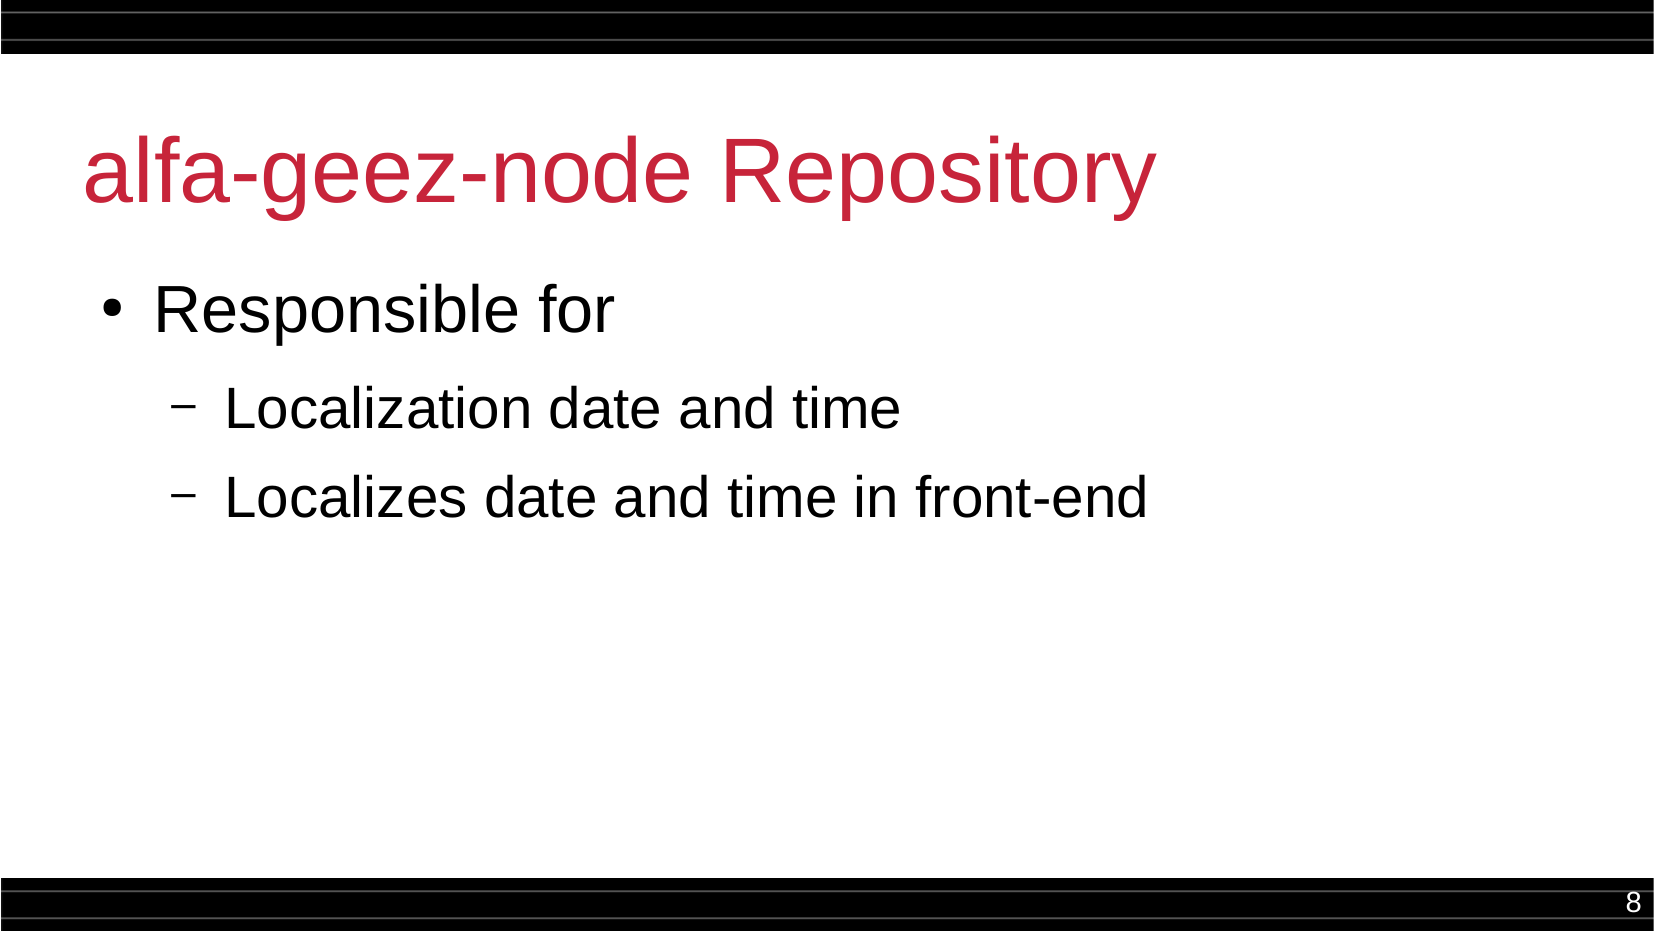

# alfa-geez-node Repository
Responsible for
Localization date and time
Localizes date and time in front-end